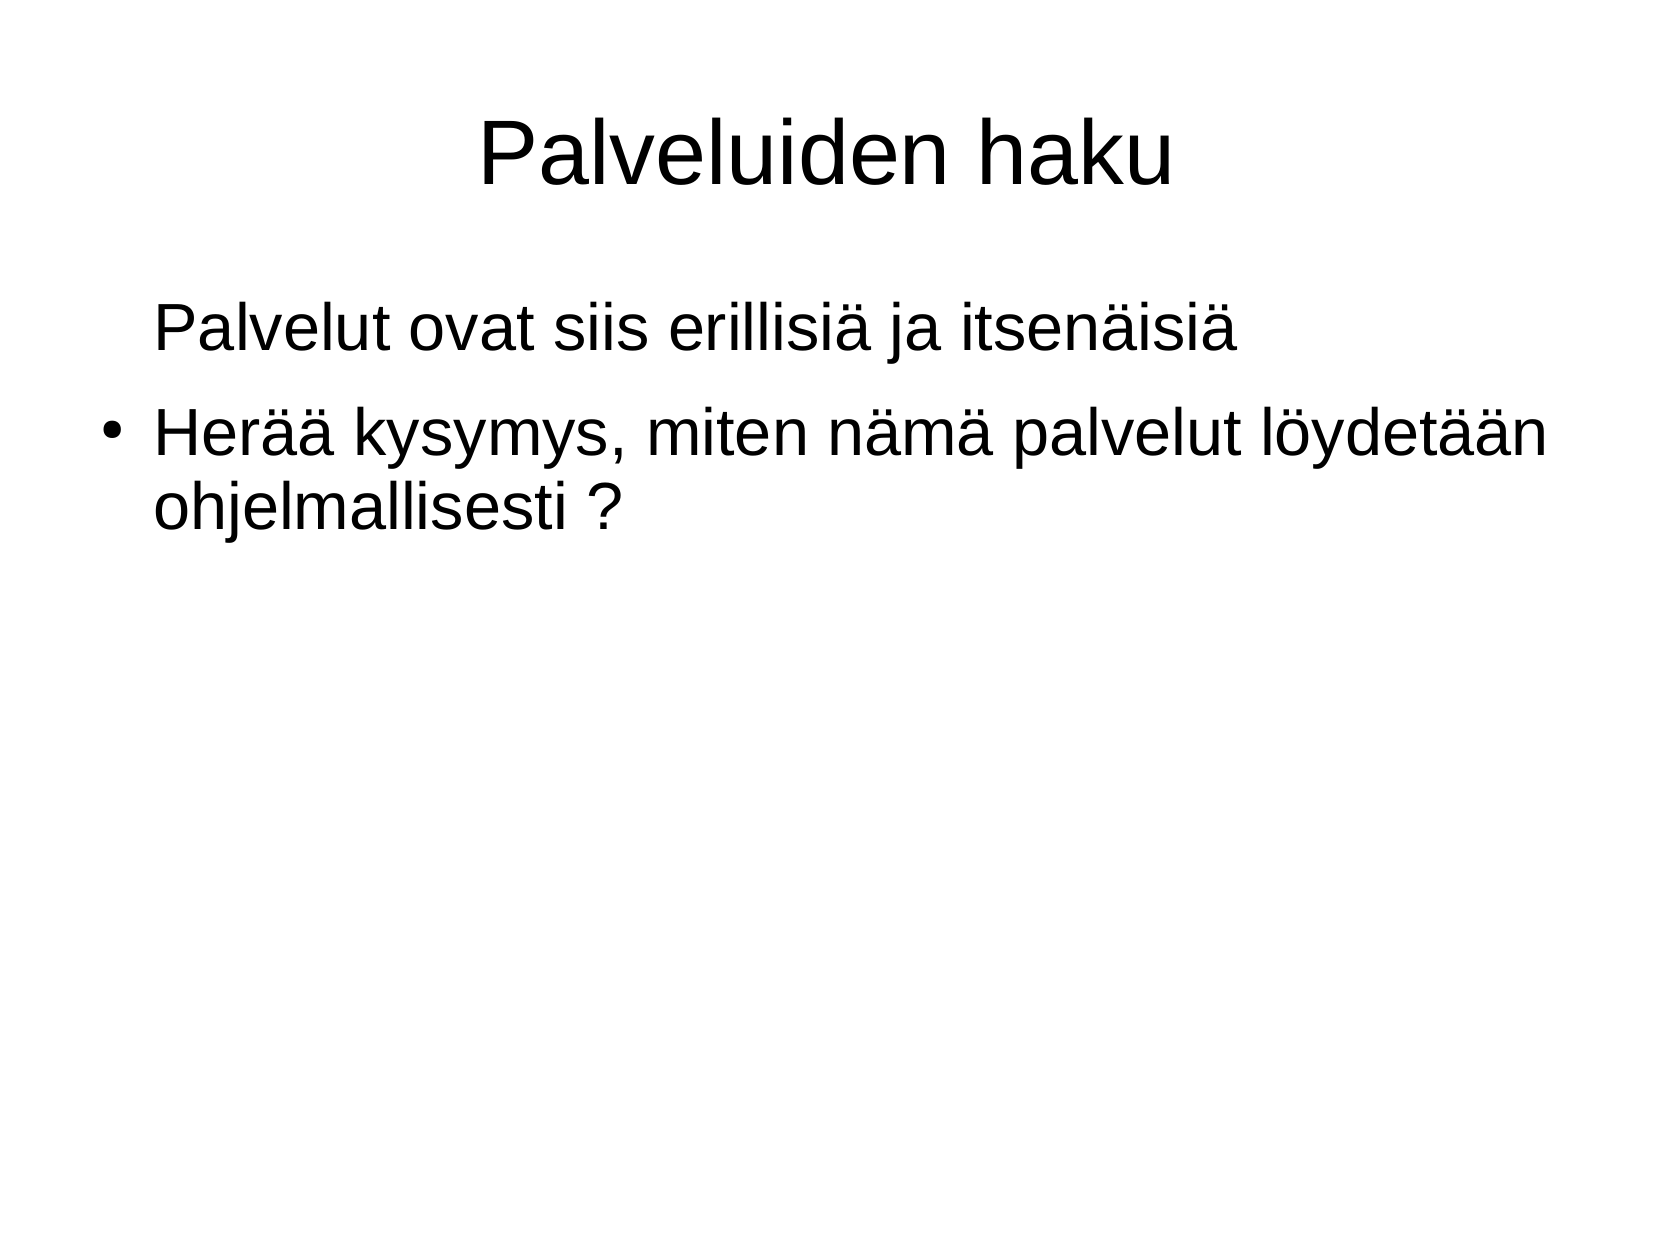

# Palveluiden haku
Palvelut ovat siis erillisiä ja itsenäisiä
Herää kysymys, miten nämä palvelut löydetään ohjelmallisesti ?